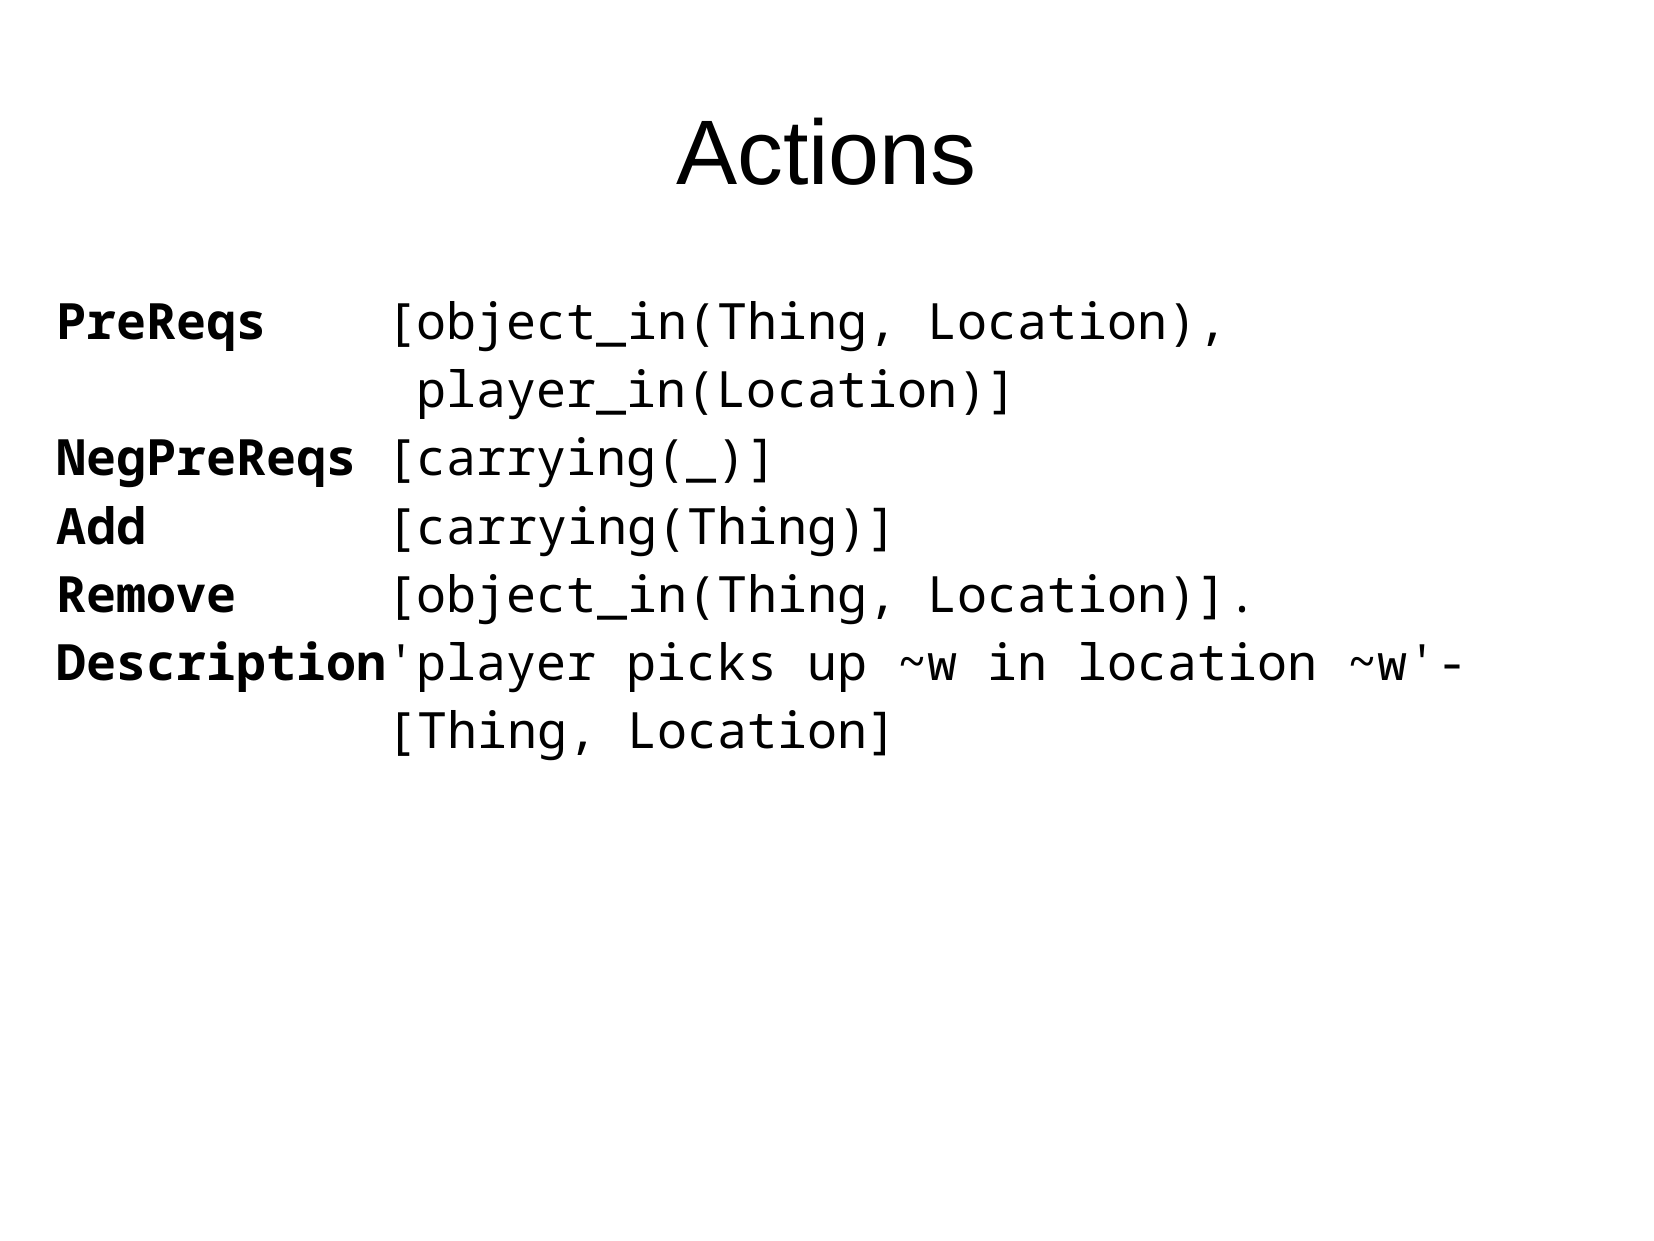

# Actions
PreReqs [object_in(Thing, Location),
 player_in(Location)]
NegPreReqs [carrying(_)]
Add [carrying(Thing)]
Remove [object_in(Thing, Location)].
Description'player picks up ~w in location ~w'- [Thing, Location]